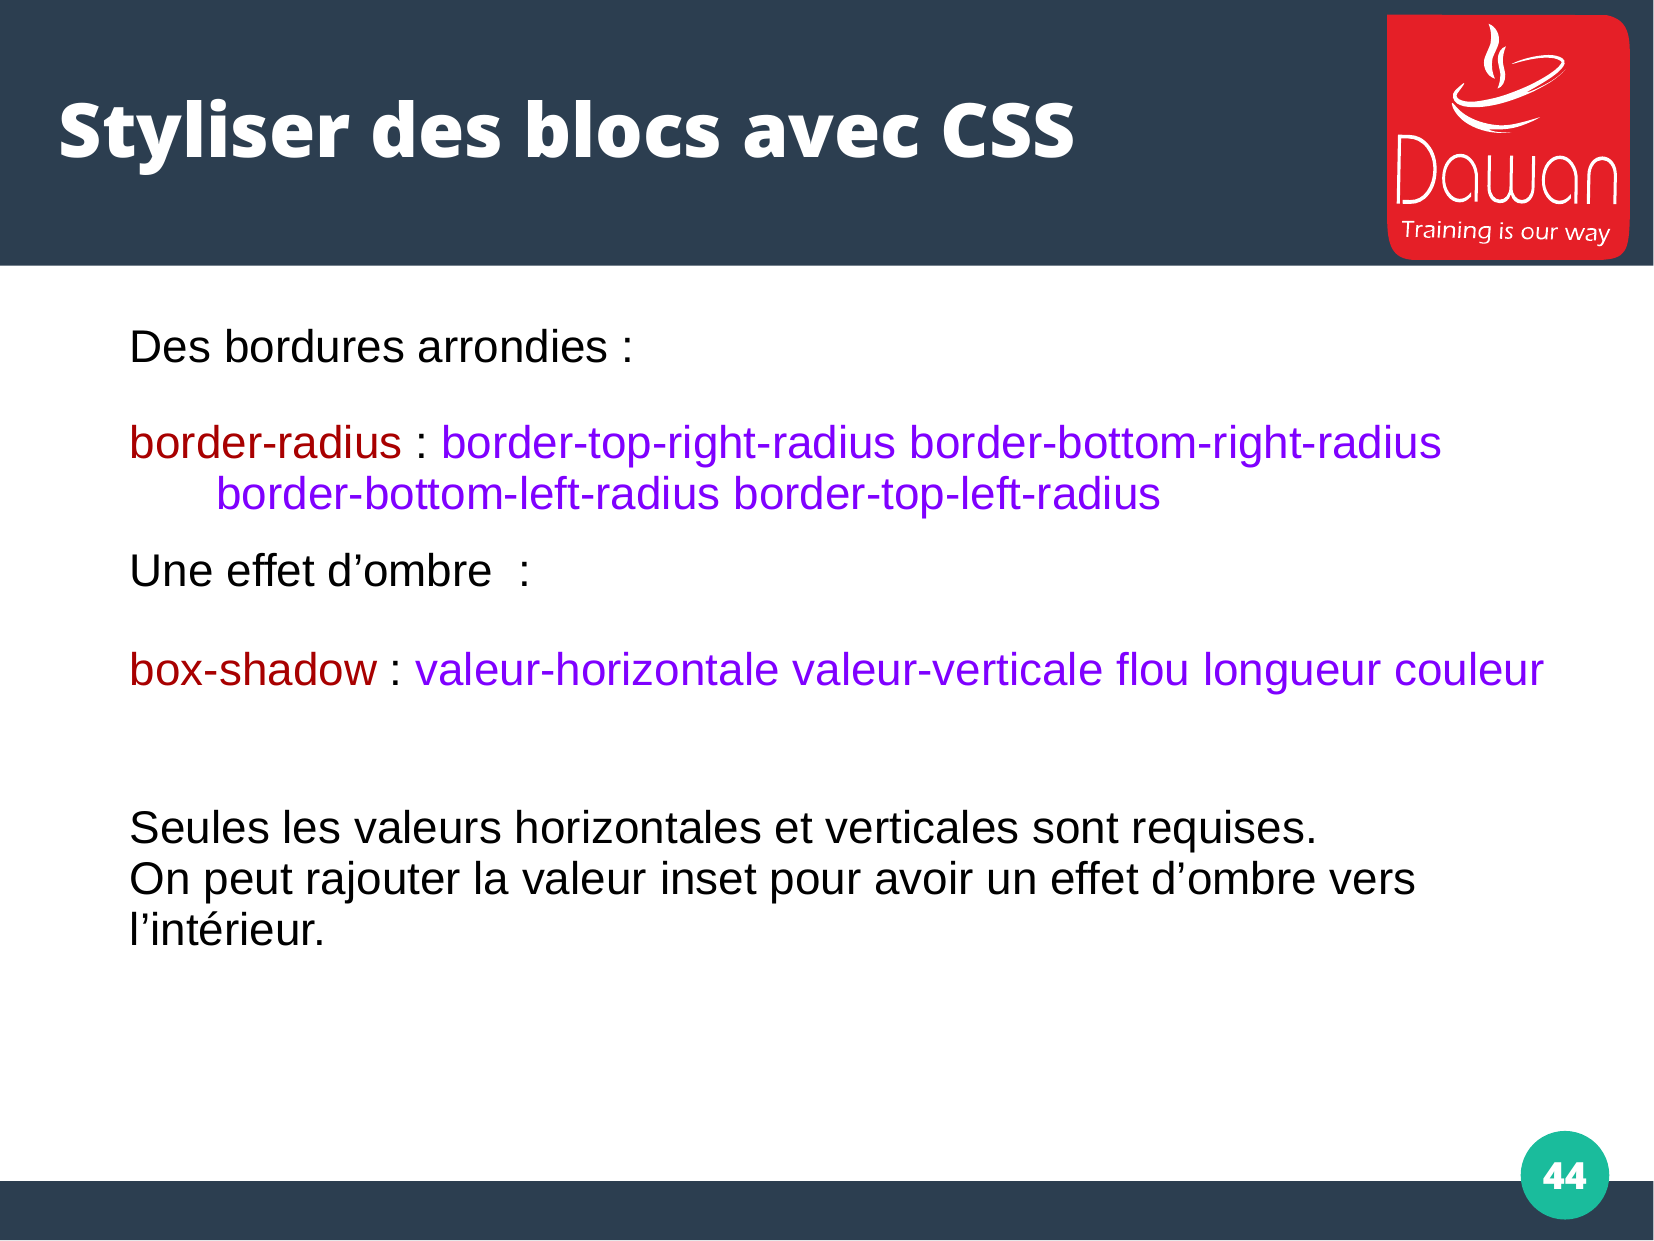

# Styliser des blocs avec CSS
Des bordures arrondies :
border-radius : border-top-right-radius border-bottom-right-radius
 	 border-bottom-left-radius border-top-left-radius
Une effet d’ombre :
box-shadow : valeur-horizontale valeur-verticale flou longueur couleur
Seules les valeurs horizontales et verticales sont requises.
On peut rajouter la valeur inset pour avoir un effet d’ombre vers l’intérieur.
44